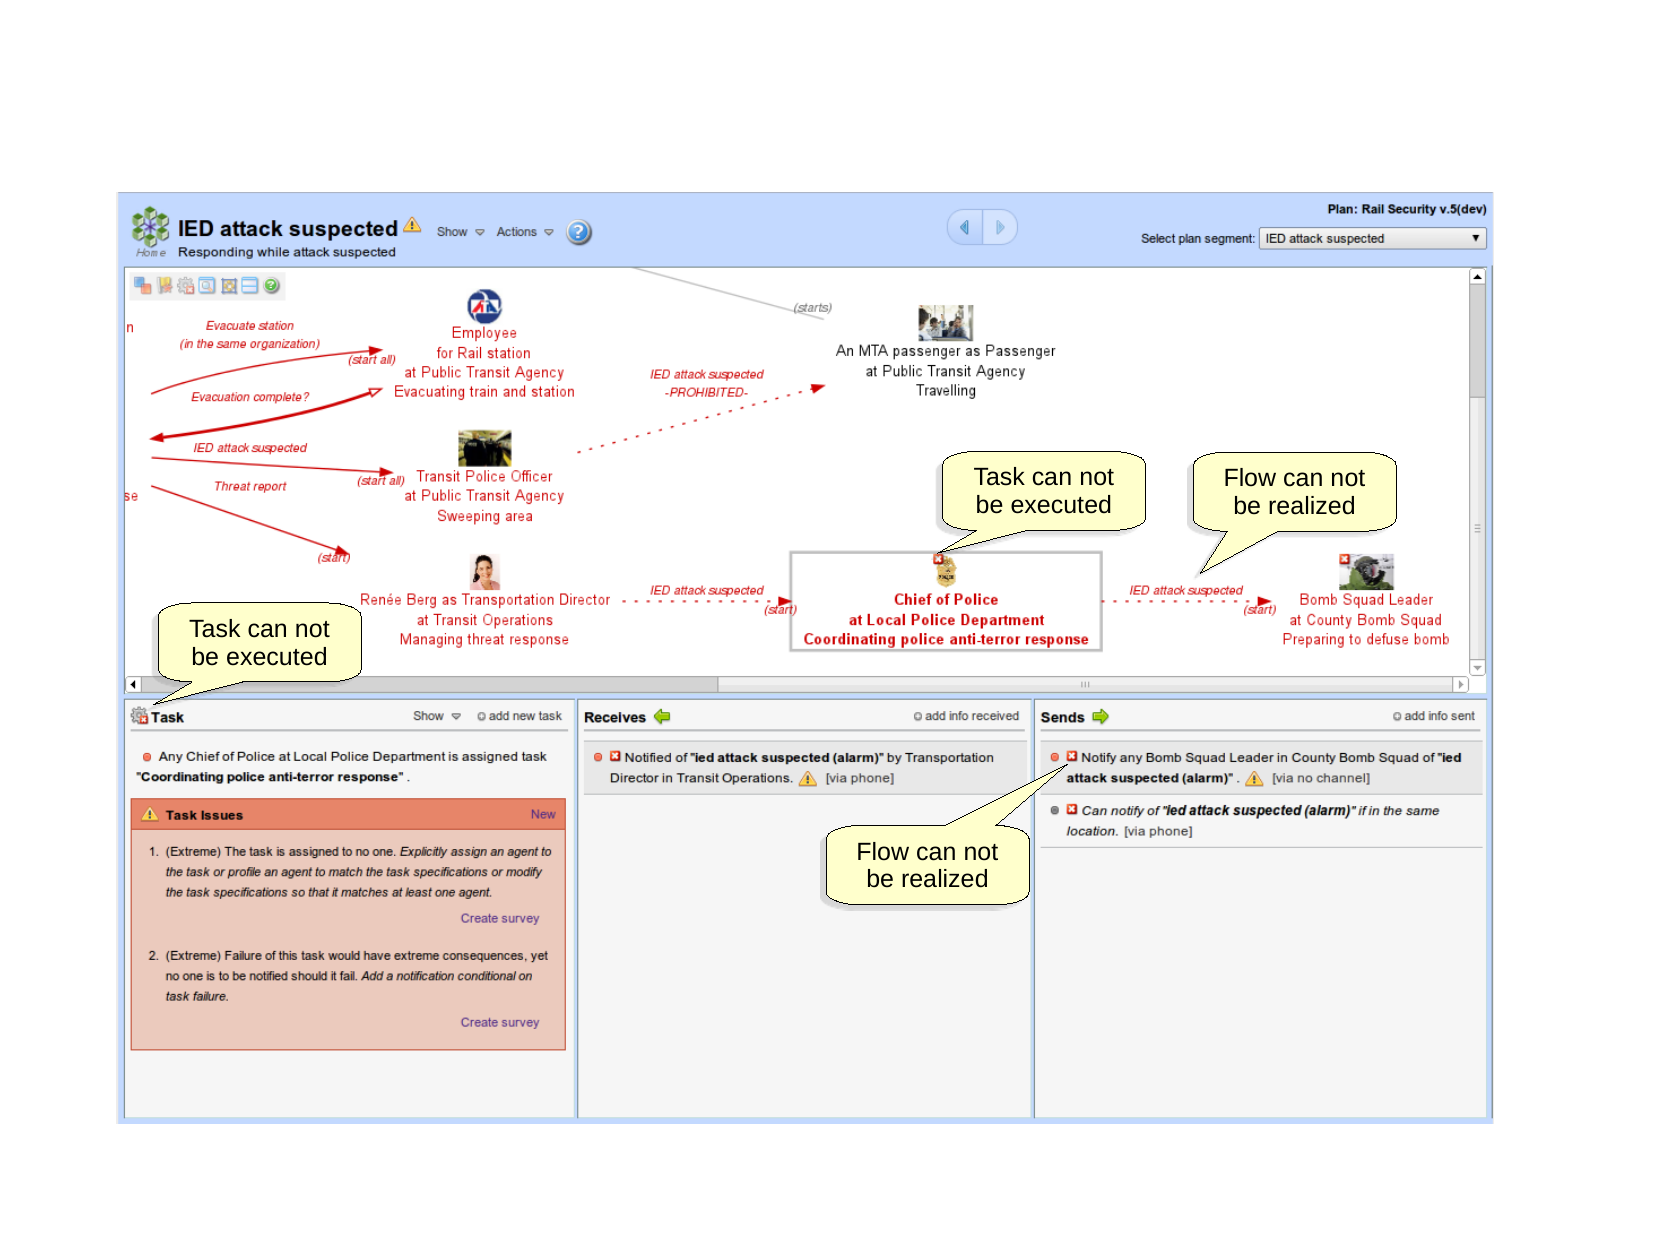

Task can not be executed
Flow can not be realized
Task can not be executed
Flow can not be realized